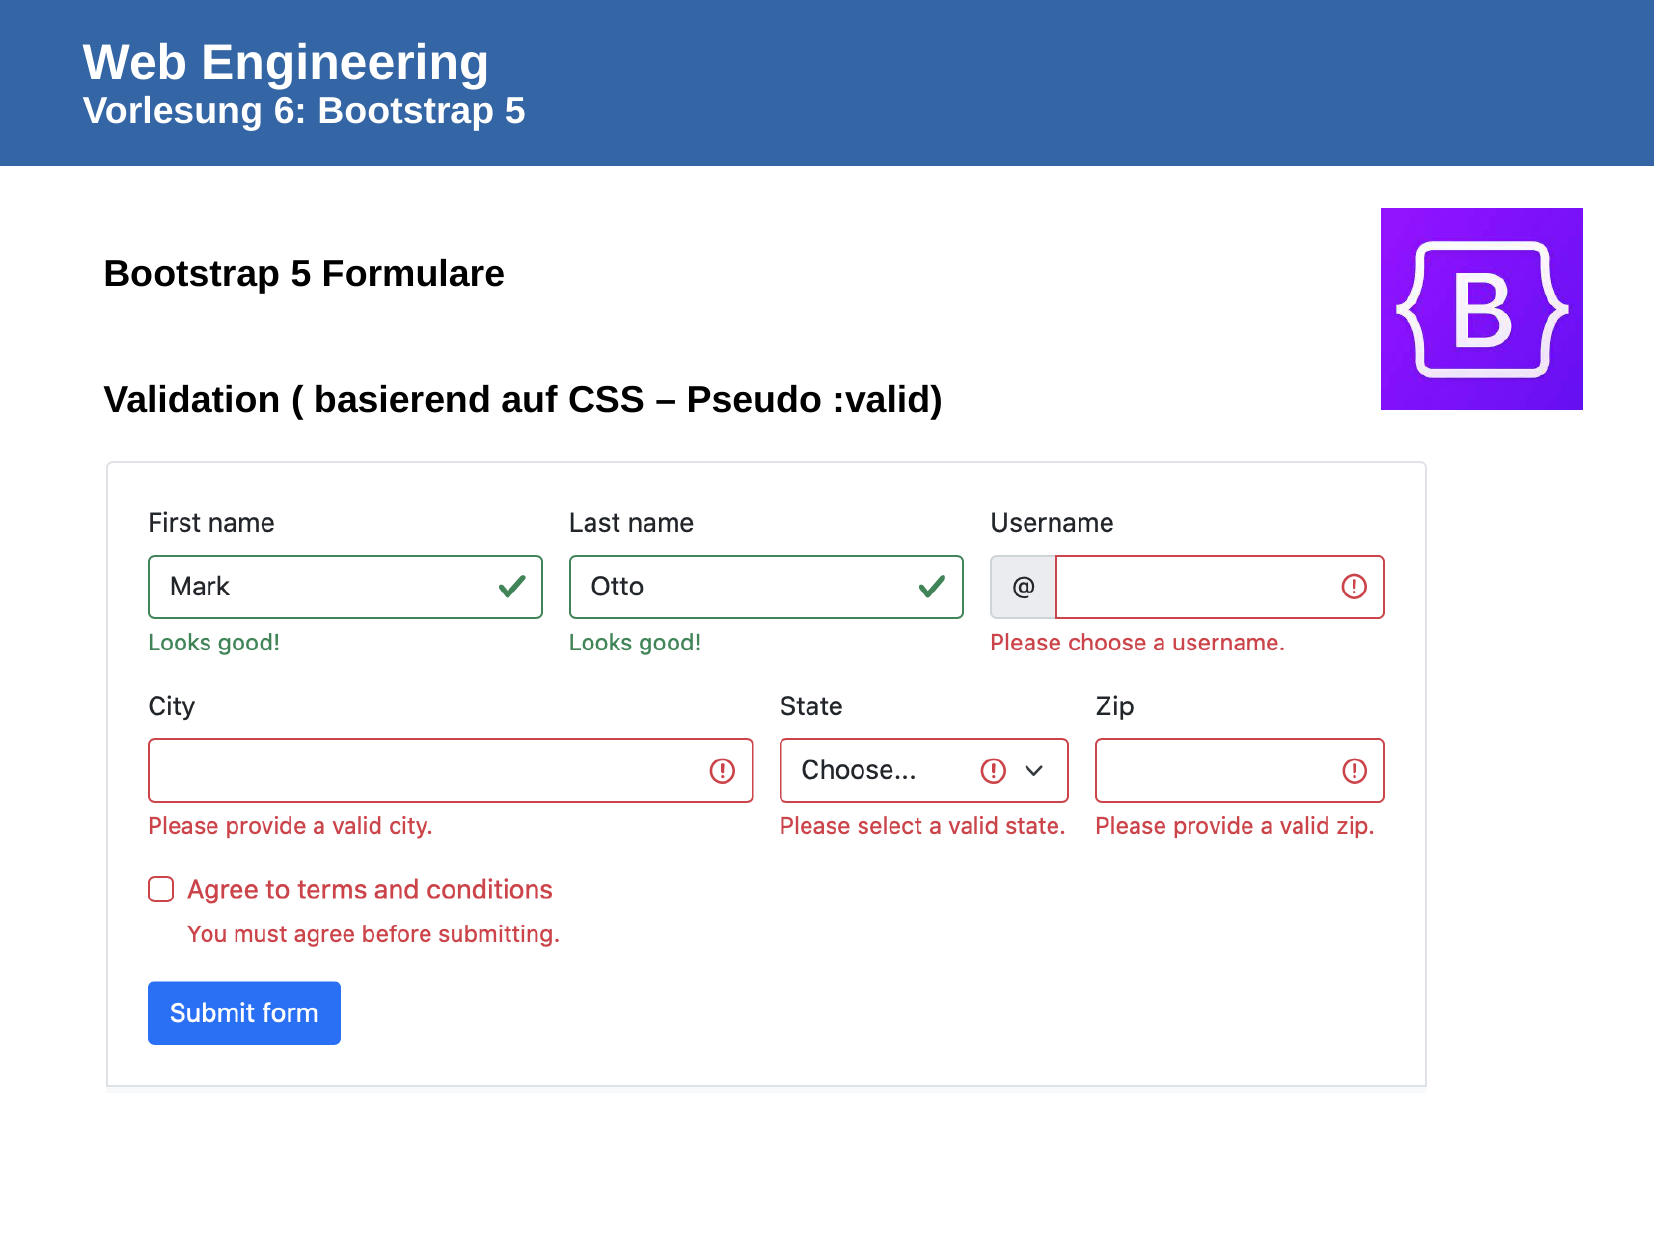

# Web Engineering Vorlesung 6: Bootstrap 5
Bootstrap 5 Formulare
Validation ( basierend auf CSS – Pseudo :valid)